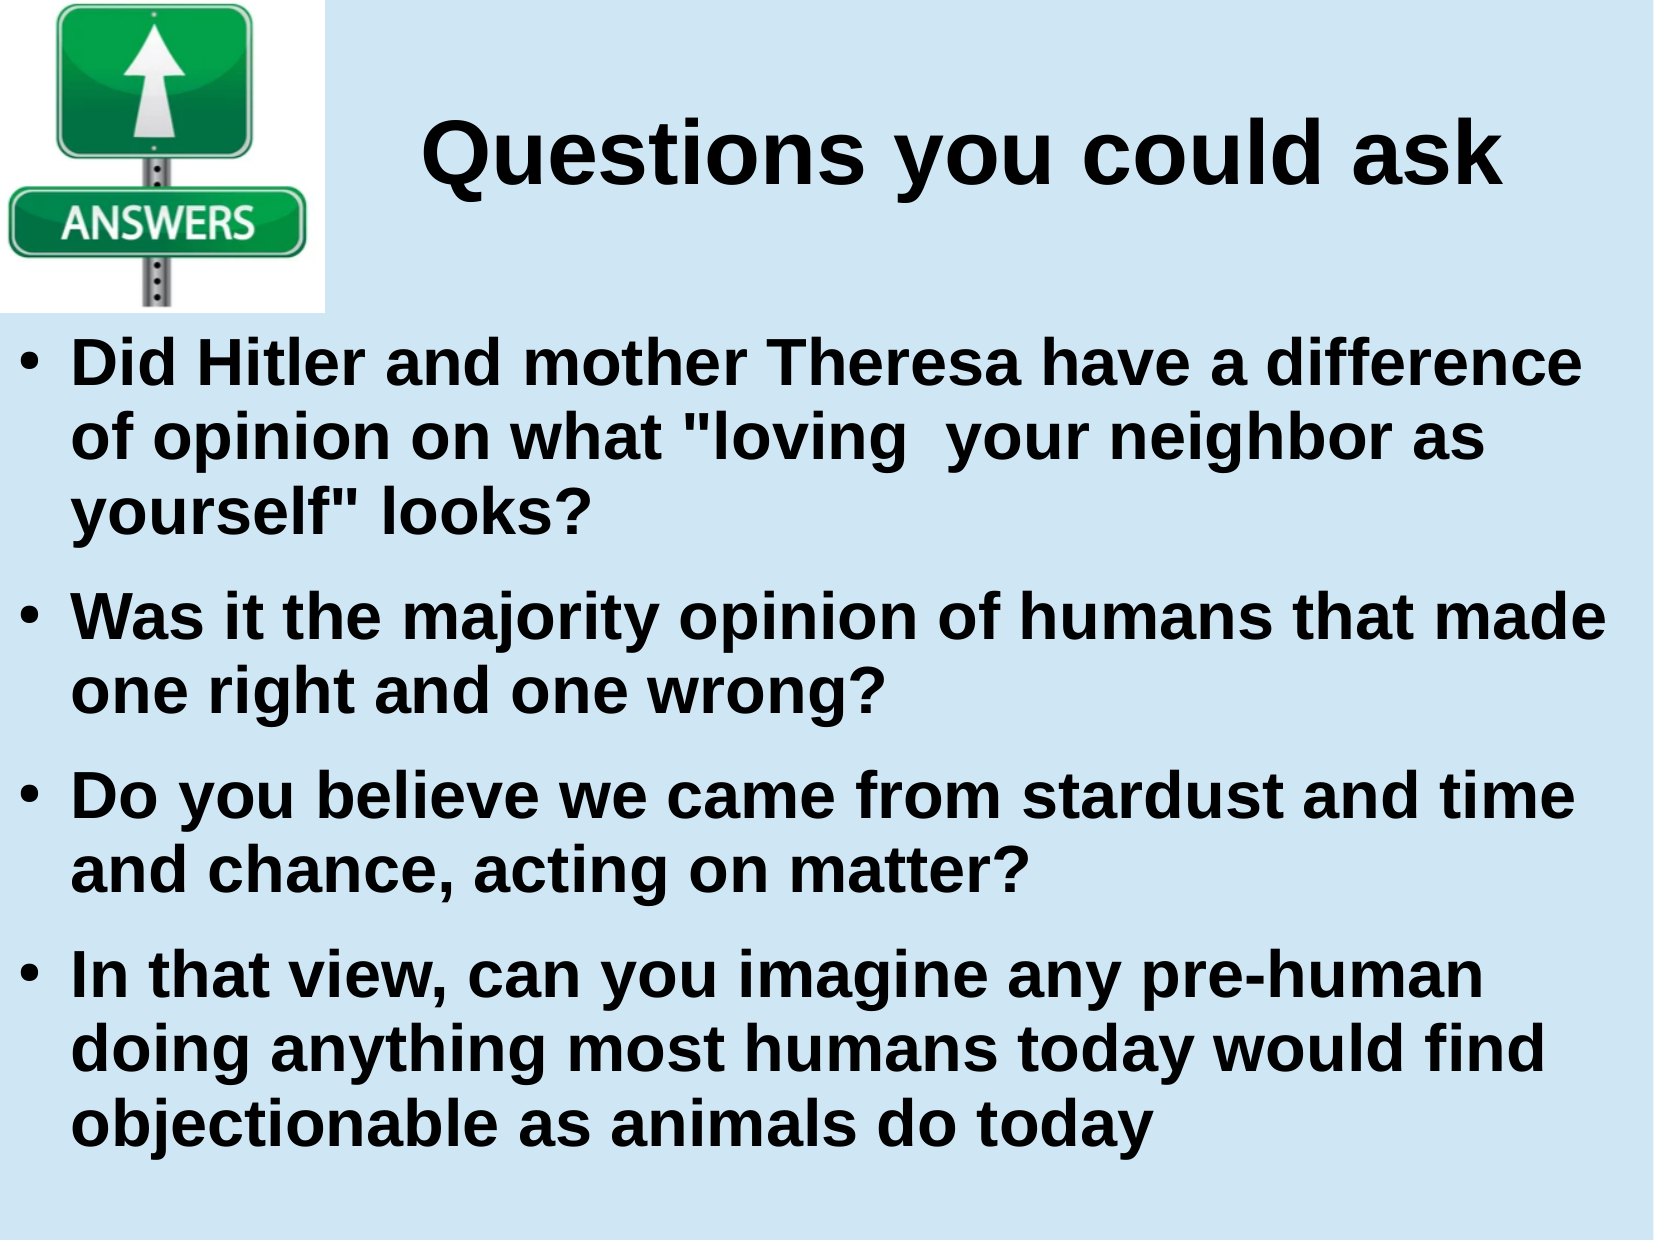

# Questions you could ask
Did Hitler and mother Theresa have a difference of opinion on what "loving your neighbor as yourself" looks?
Was it the majority opinion of humans that made one right and one wrong?
Do you believe we came from stardust and time and chance, acting on matter?
In that view, can you imagine any pre-human doing anything most humans today would find objectionable as animals do today